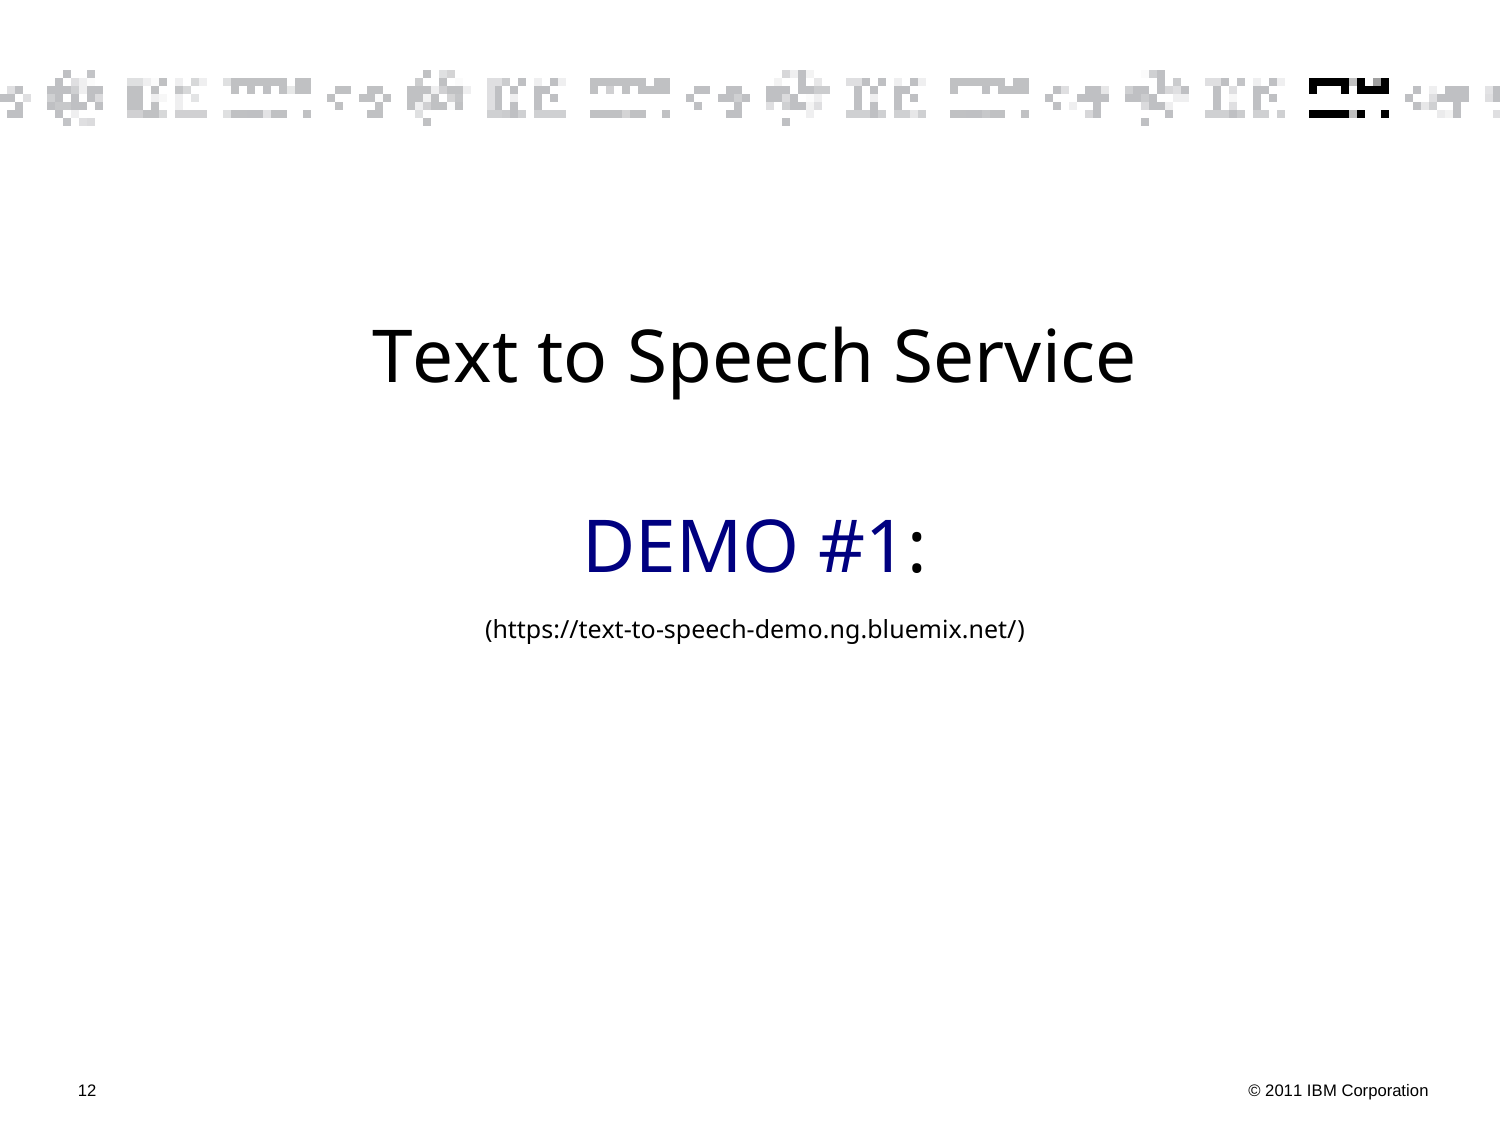

# Text to Speech Service
DEMO #1:
(https://text-to-speech-demo.ng.bluemix.net/)
12